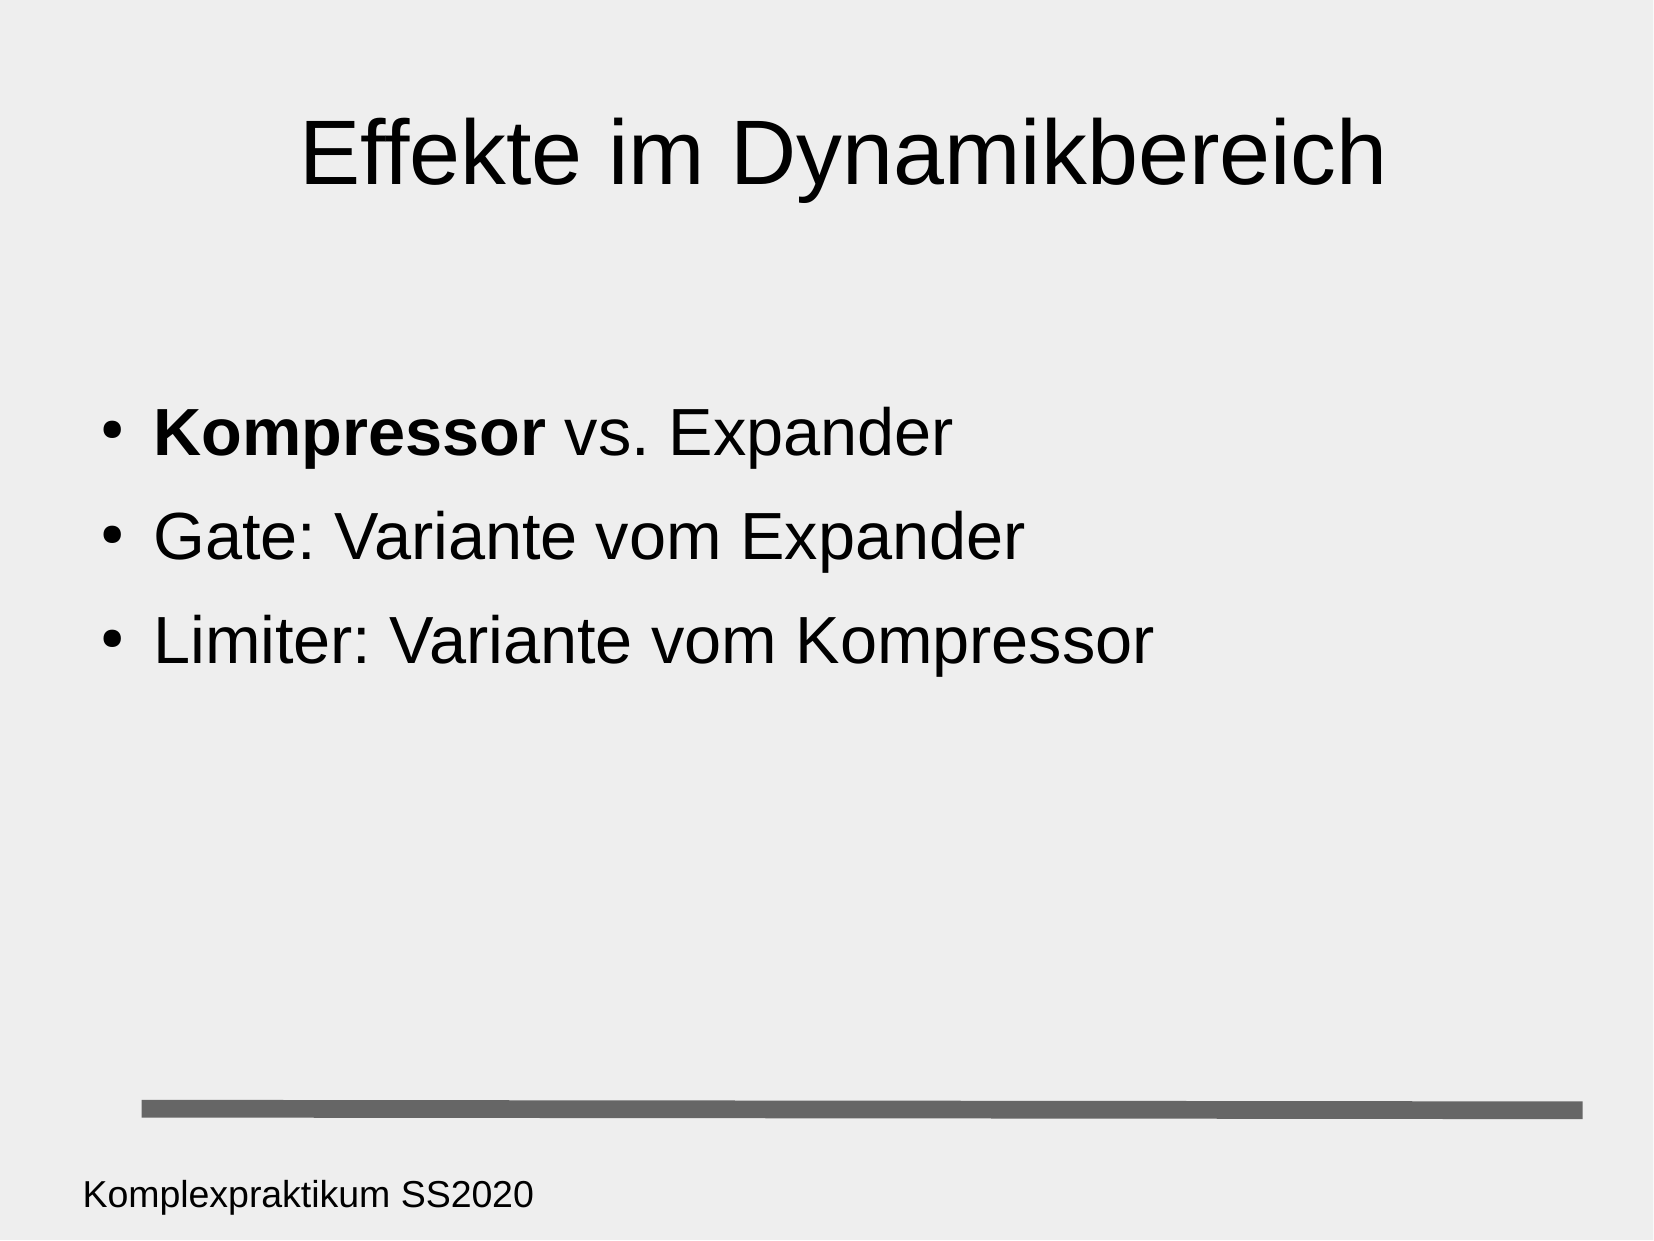

# Effekte im Dynamikbereich
Kompressor vs. Expander
Gate: Variante vom Expander
Limiter: Variante vom Kompressor
Komplexpraktikum SS2020